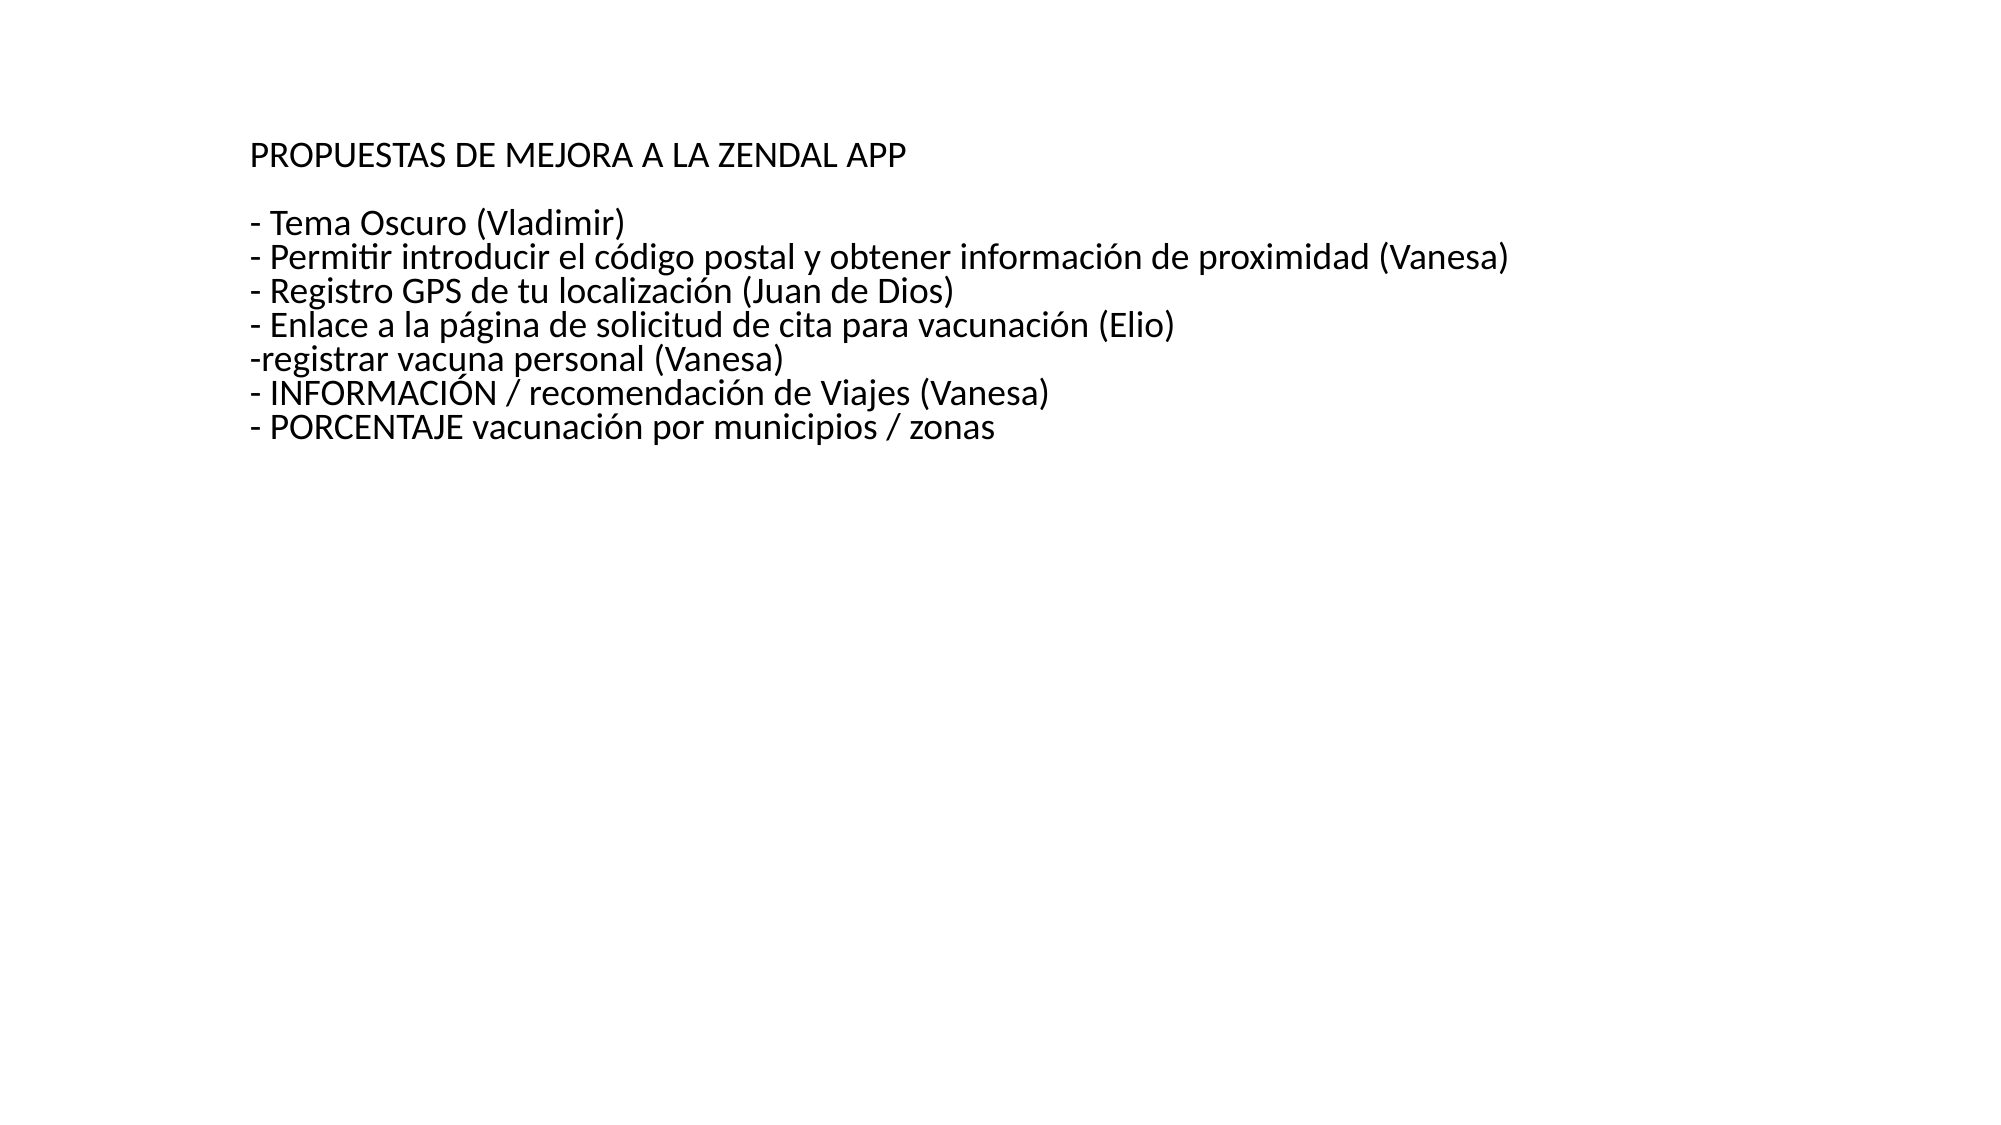

# PROPUESTAS DE MEJORA A LA ZENDAL APP - Tema Oscuro (Vladimir) - Permitir introducir el código postal y obtener información de proximidad (Vanesa) - Registro GPS de tu localización (Juan de Dios) - Enlace a la página de solicitud de cita para vacunación (Elio) -registrar vacuna personal (Vanesa) - INFORMACIÓN / recomendación de Viajes (Vanesa) - PORCENTAJE vacunación por municipios / zonas